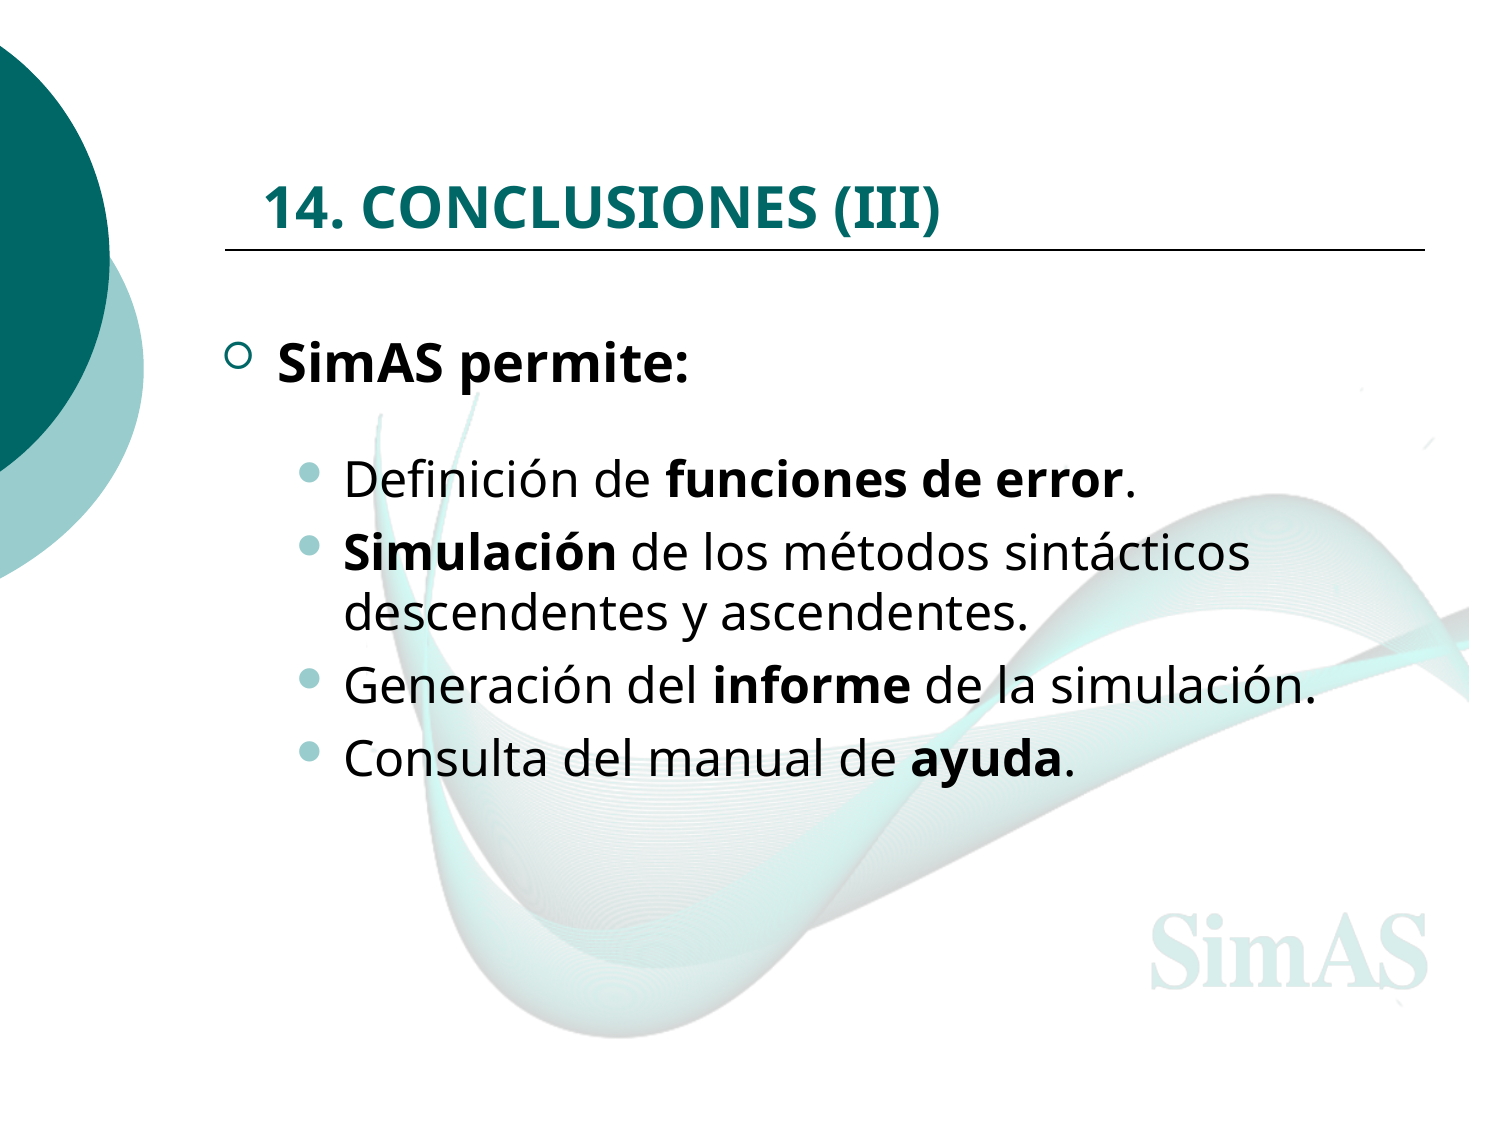

# 14. CONCLUSIONES (III)
SimAS permite:
Definición de funciones de error.
Simulación de los métodos sintácticos descendentes y ascendentes.
Generación del informe de la simulación.
Consulta del manual de ayuda.